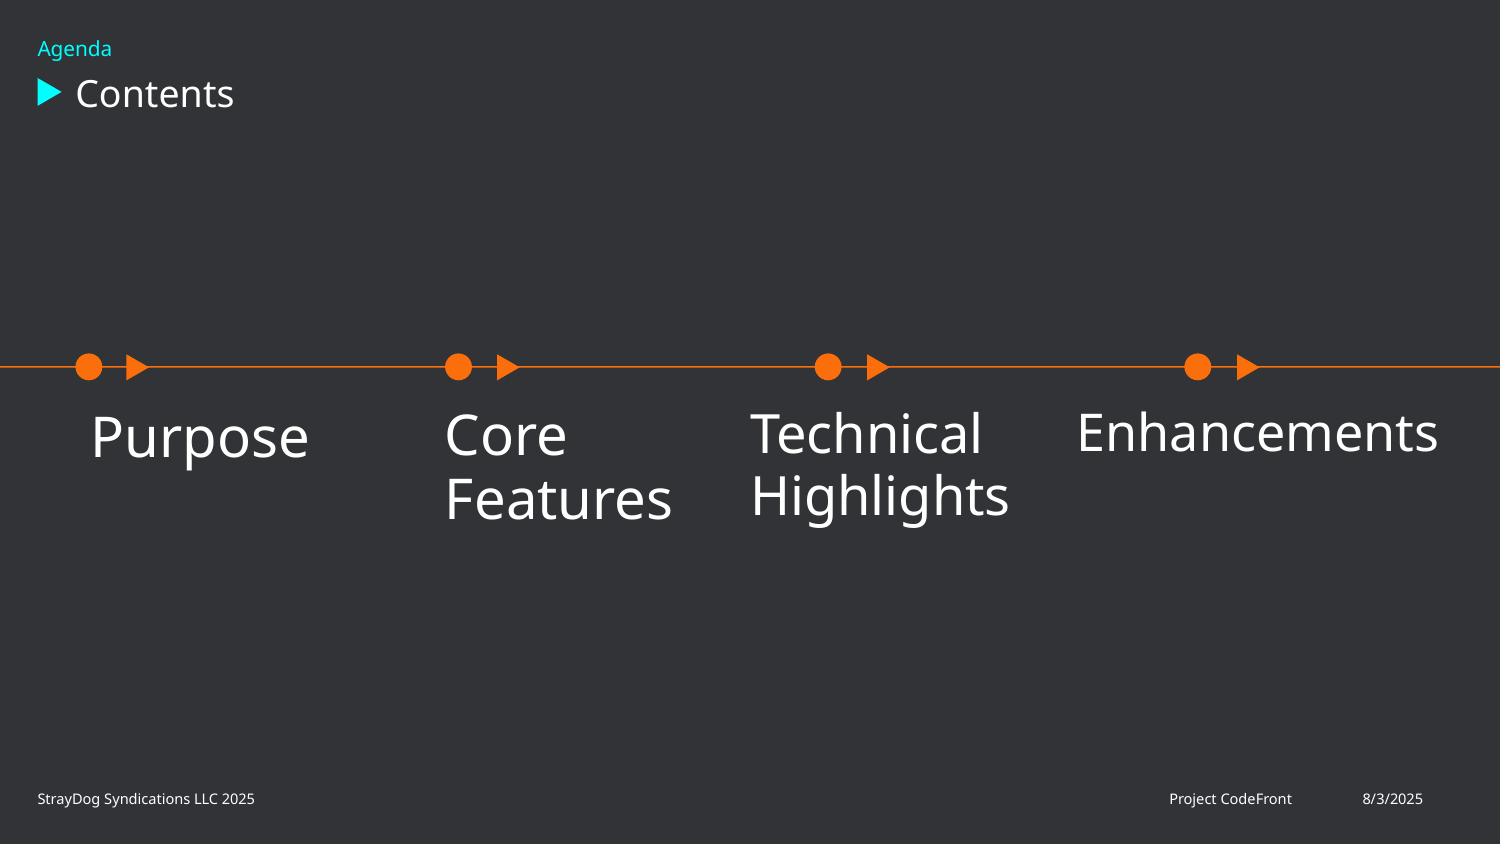

Agenda
# Contents
 Purpose
Core Features
Technical Highlights
Enhancements
StrayDog Syndications LLC 2025
Project CodeFront
8/3/2025